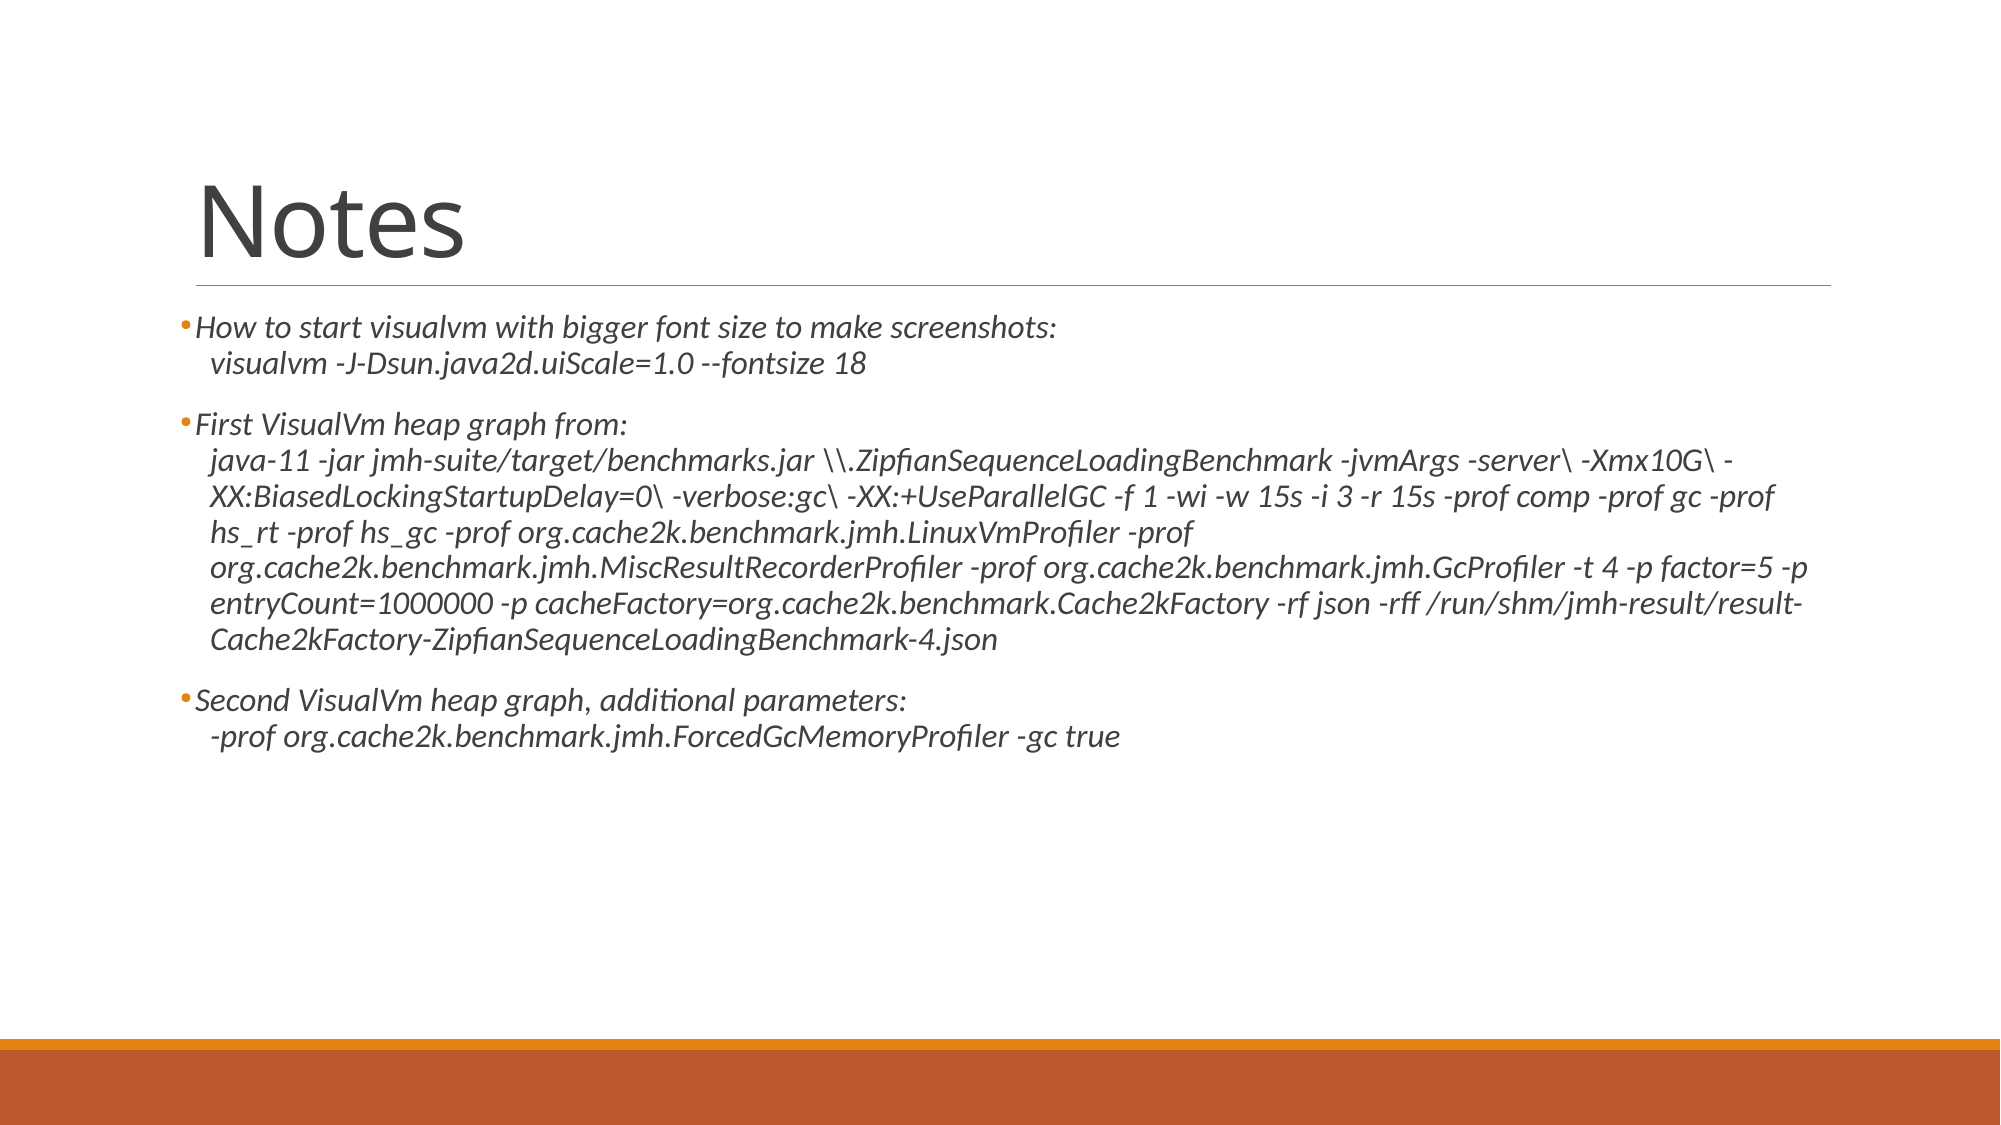

# Notes
How to start visualvm with bigger font size to make screenshots:
visualvm -J-Dsun.java2d.uiScale=1.0 --fontsize 18
First VisualVm heap graph from:
java-11 -jar jmh-suite/target/benchmarks.jar \\.ZipfianSequenceLoadingBenchmark -jvmArgs -server\ -Xmx10G\ -XX:BiasedLockingStartupDelay=0\ -verbose:gc\ -XX:+UseParallelGC -f 1 -wi -w 15s -i 3 -r 15s -prof comp -prof gc -prof hs_rt -prof hs_gc -prof org.cache2k.benchmark.jmh.LinuxVmProfiler -prof org.cache2k.benchmark.jmh.MiscResultRecorderProfiler -prof org.cache2k.benchmark.jmh.GcProfiler -t 4 -p factor=5 -p entryCount=1000000 -p cacheFactory=org.cache2k.benchmark.Cache2kFactory -rf json -rff /run/shm/jmh-result/result-Cache2kFactory-ZipfianSequenceLoadingBenchmark-4.json
Second VisualVm heap graph, additional parameters:
-prof org.cache2k.benchmark.jmh.ForcedGcMemoryProfiler -gc true